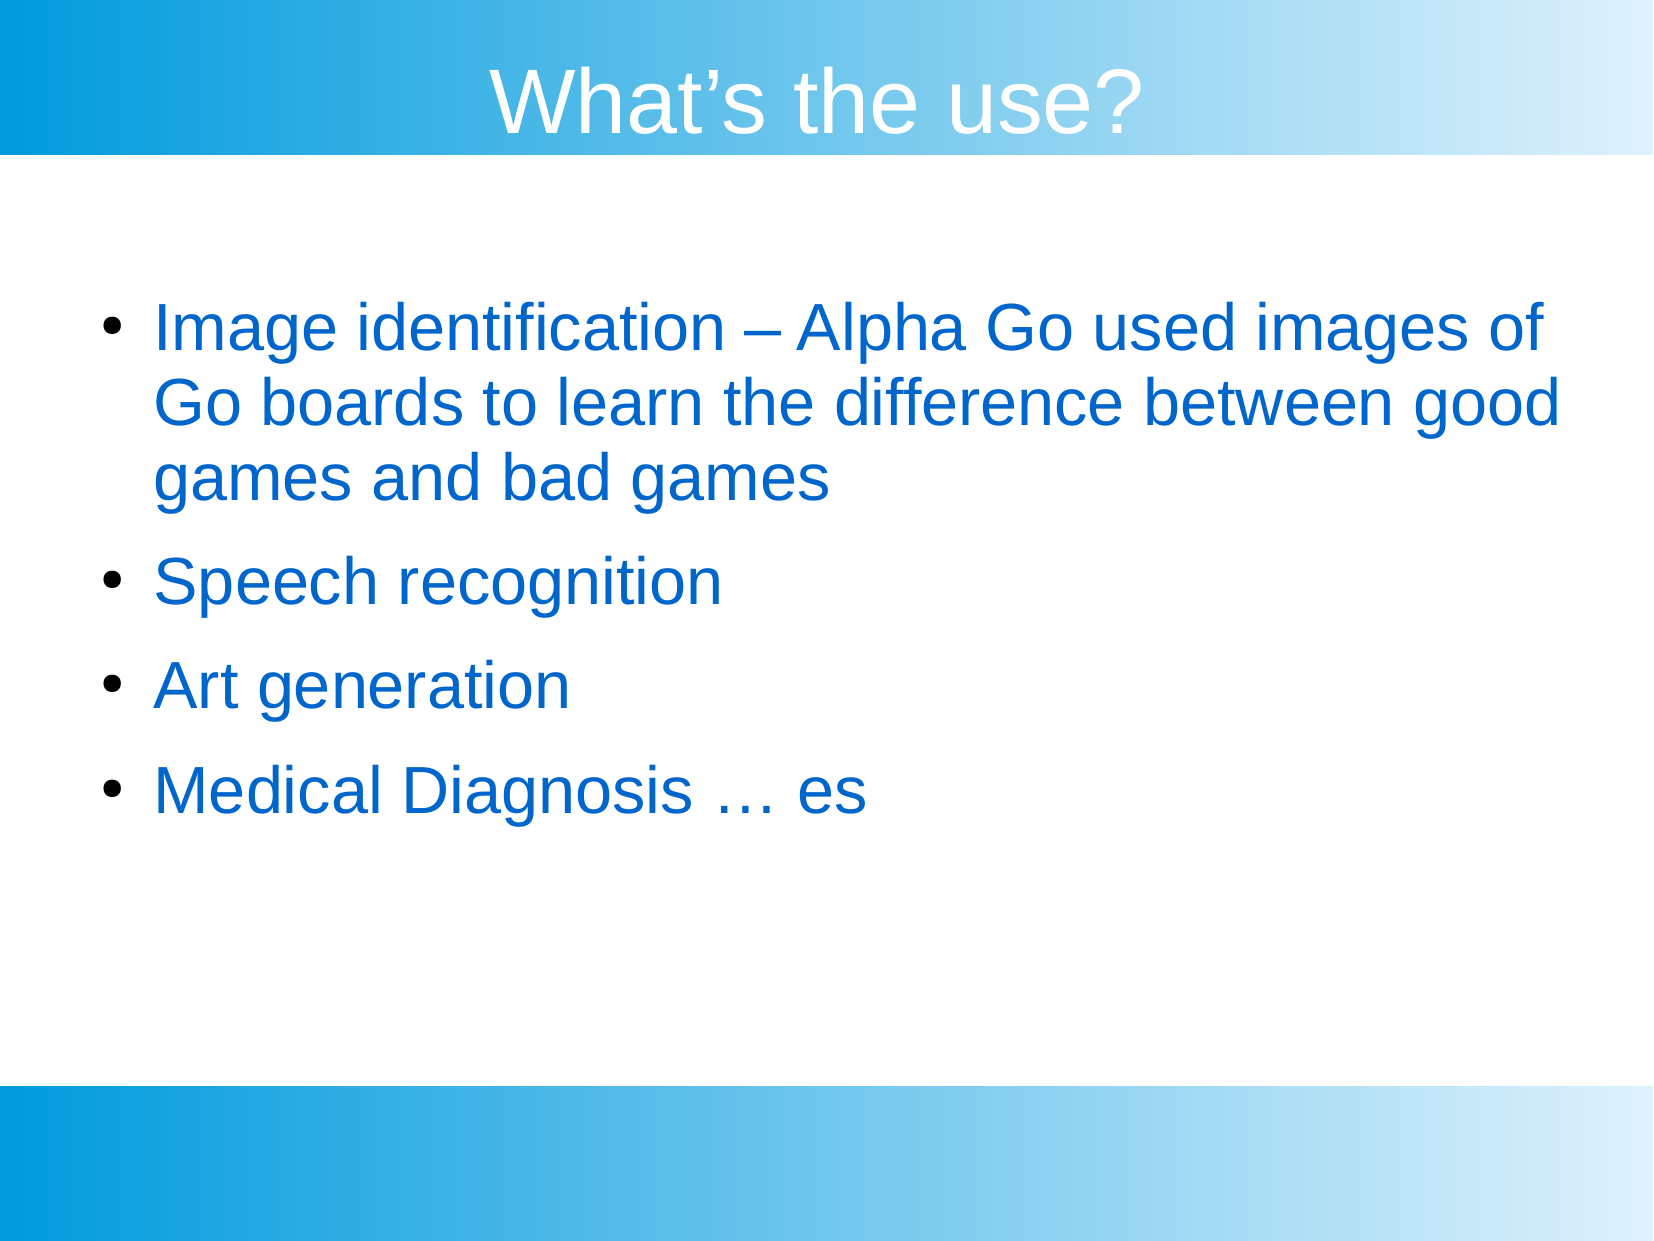

# What’s the use?
Image identification – Alpha Go used images of Go boards to learn the difference between good games and bad games
Speech recognition
Art generation
Medical Diagnosis … es